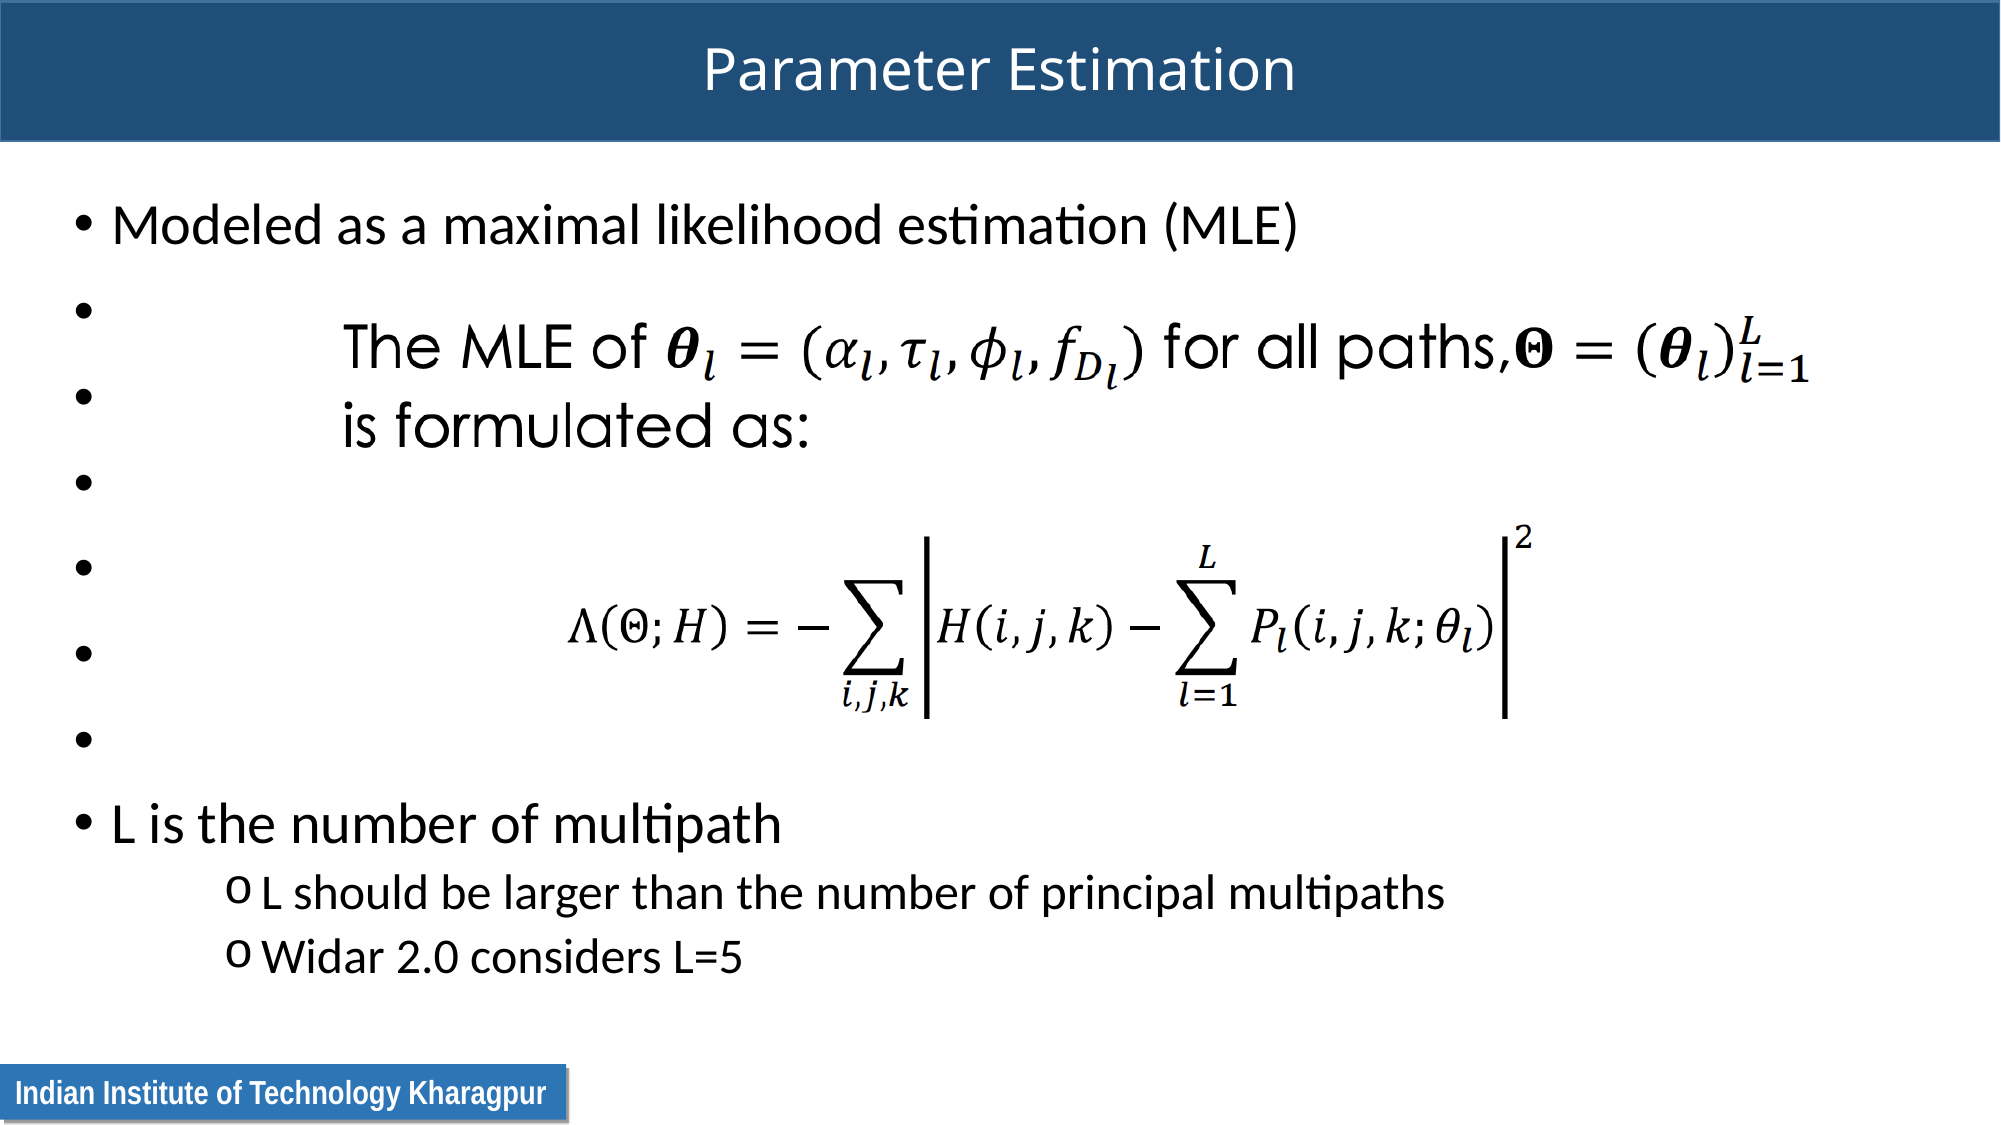

Parameter Estimation
# Modeled as a maximal likelihood estimation (MLE)
L is the number of multipath
L should be larger than the number of principal multipaths
Widar 2.0 considers L=5